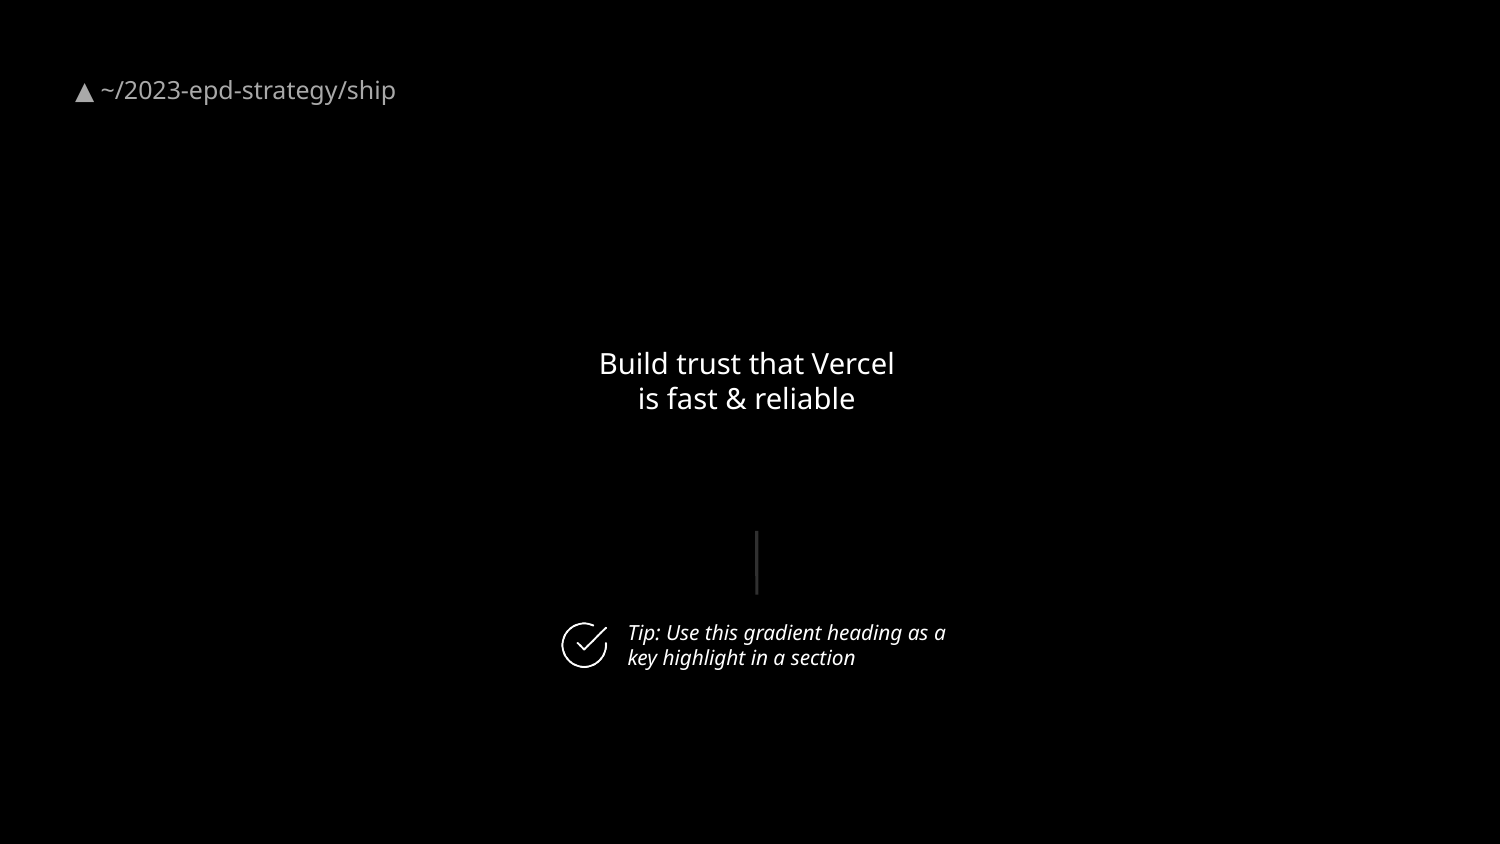

▲ ~/2023-epd-strategy/ship
Build trust that Vercel
is fast & reliable
Tip: Use this gradient heading as a key highlight in a section